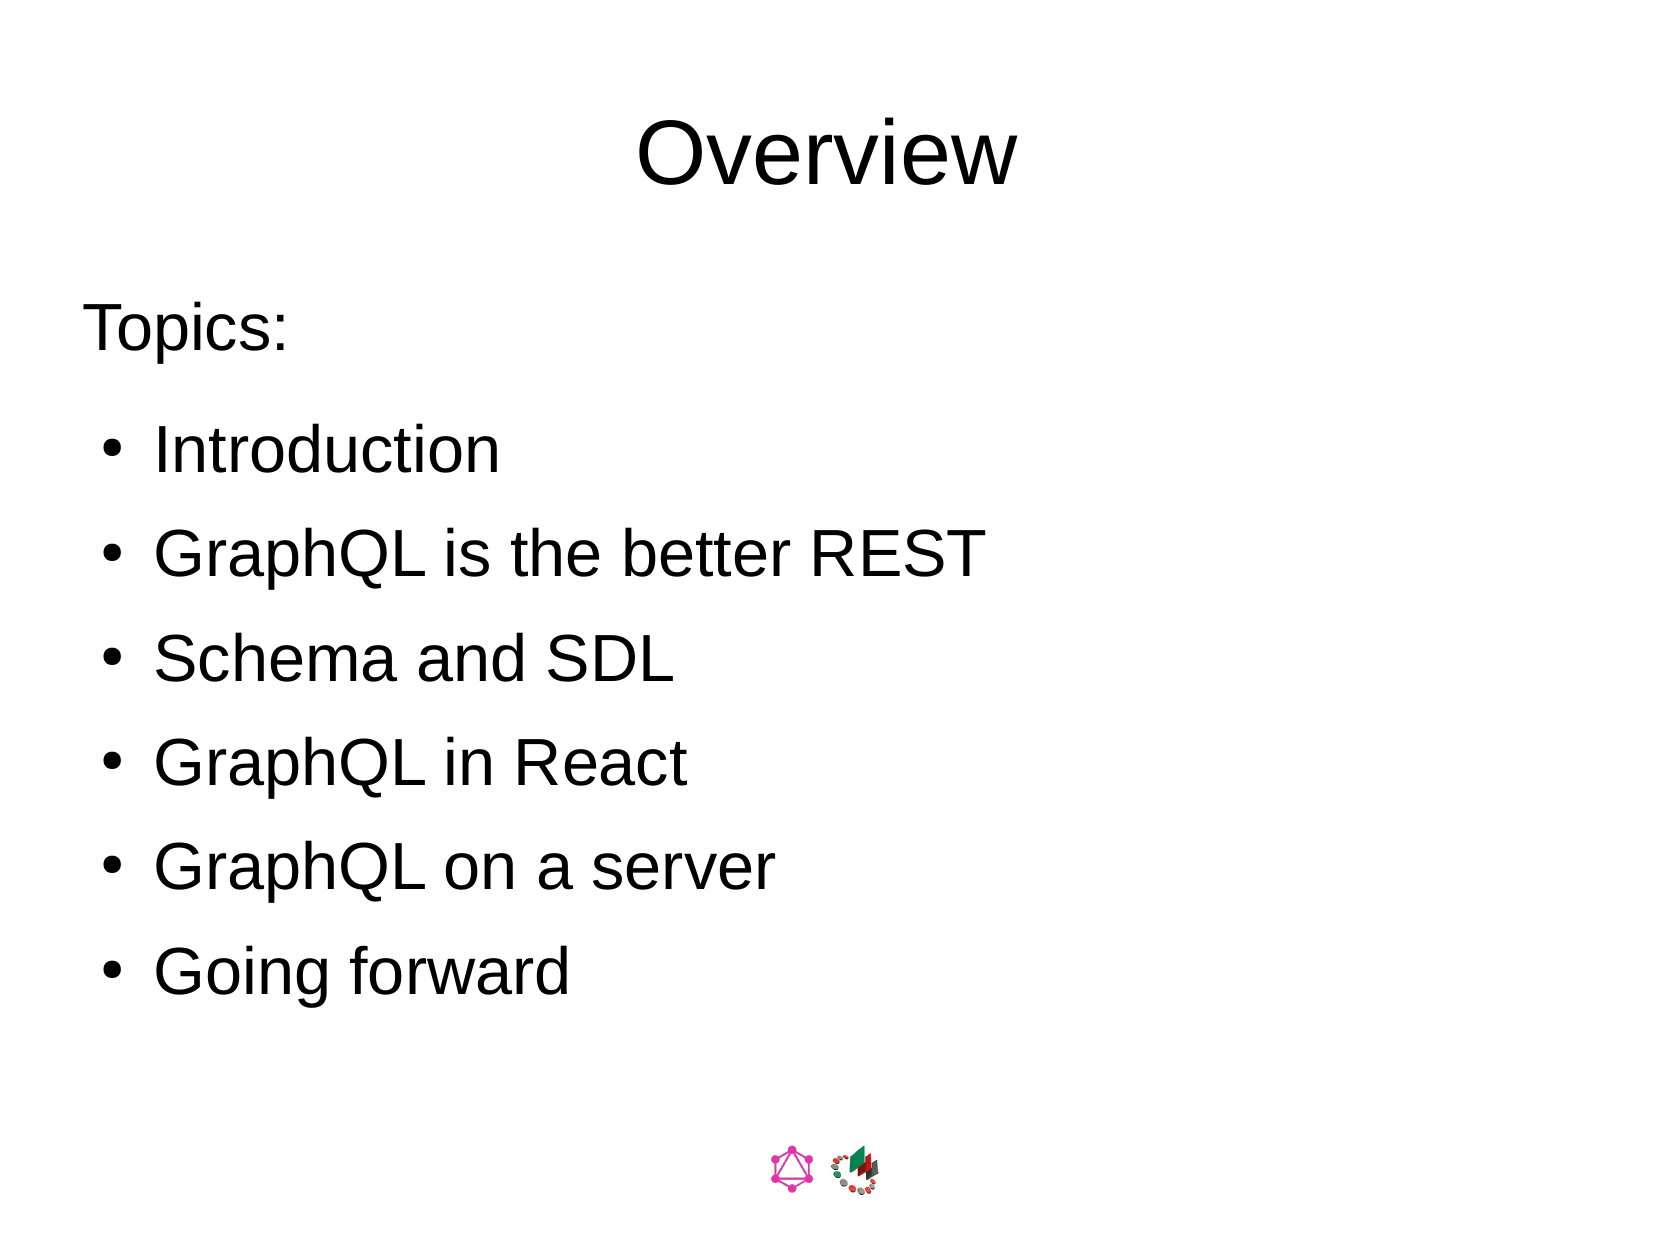

# Overview
Topics:
Introduction
GraphQL is the better REST
Schema and SDL
GraphQL in React
GraphQL on a server
Going forward